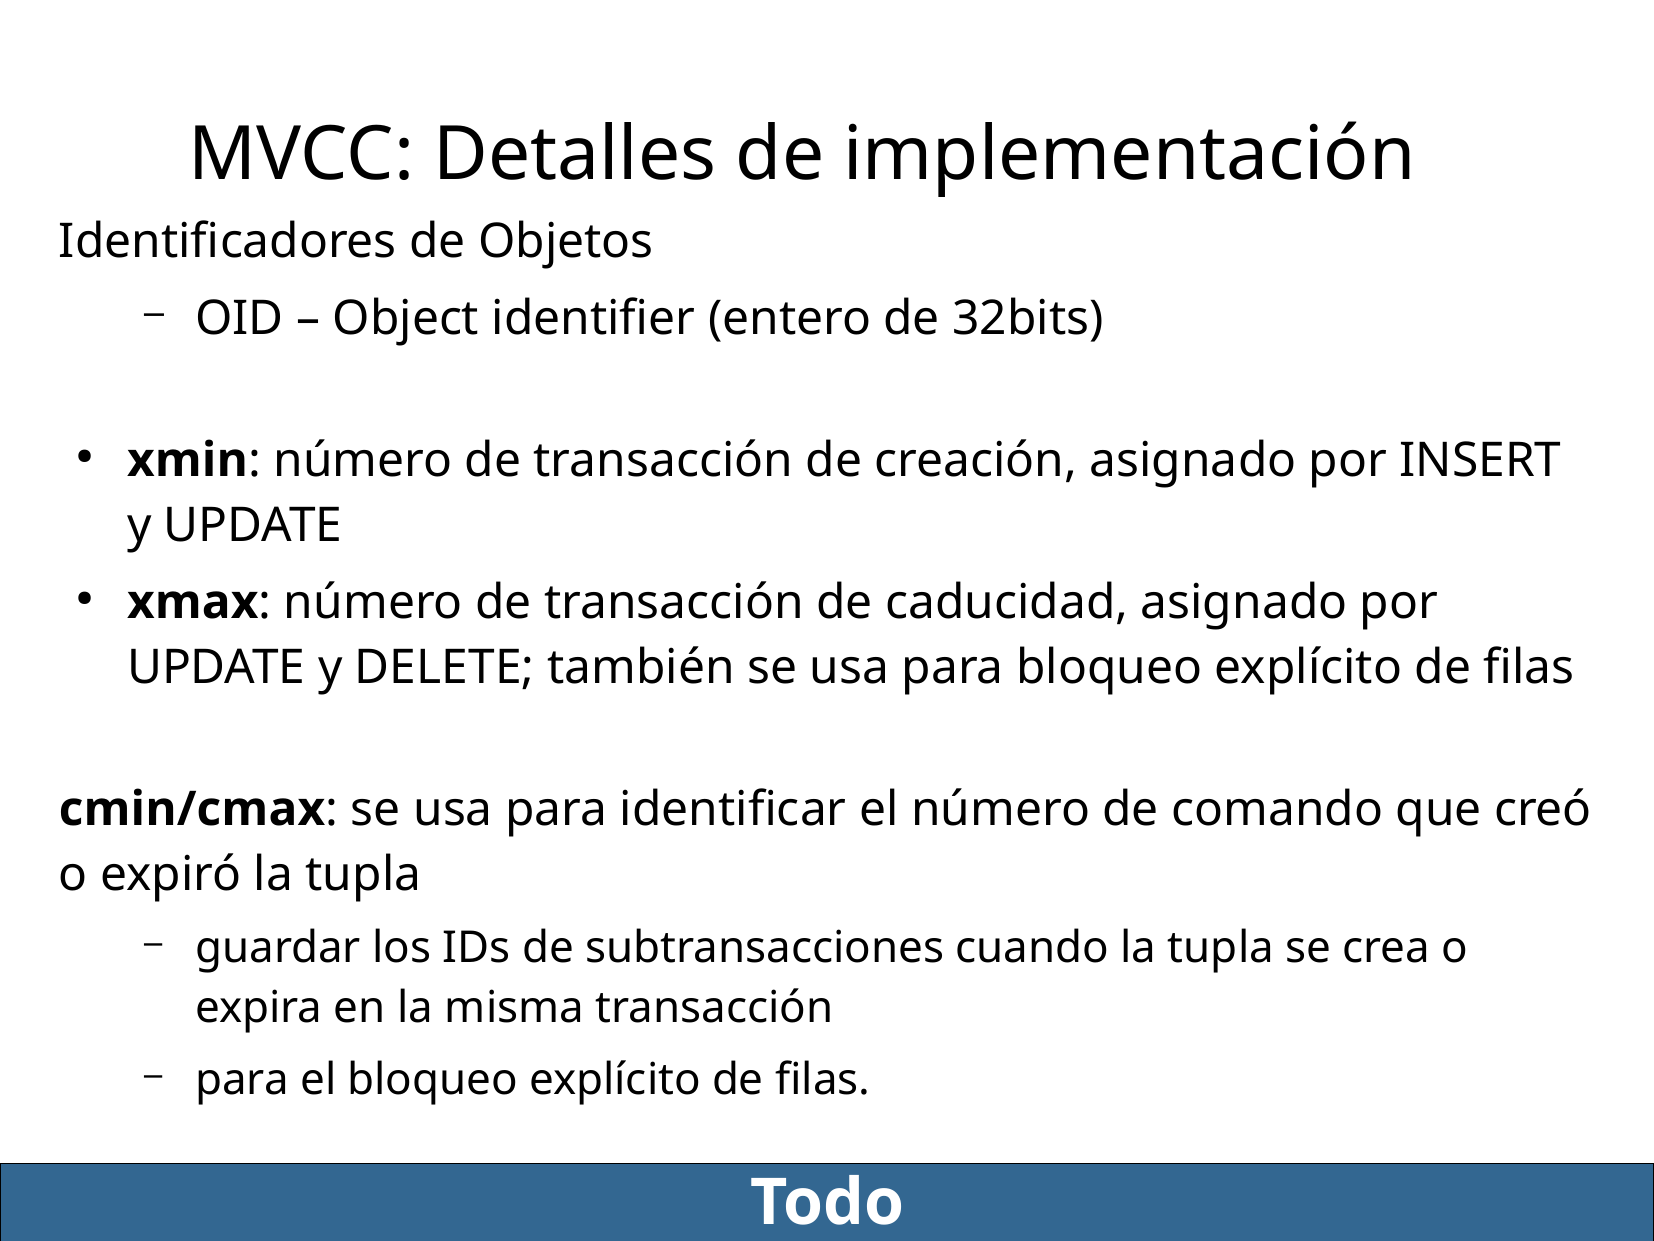

# MVCC: Detalles de implementación
Identificadores de Objetos
OID – Object identifier (entero de 32bits)
xmin: número de transacción de creación, asignado por INSERT y UPDATE
xmax: número de transacción de caducidad, asignado por UPDATE y DELETE; también se usa para bloqueo explícito de filas
cmin/cmax: se usa para identificar el número de comando que creó o expiró la tupla
guardar los IDs de subtransacciones cuando la tupla se crea o expira en la misma transacción
para el bloqueo explícito de filas.